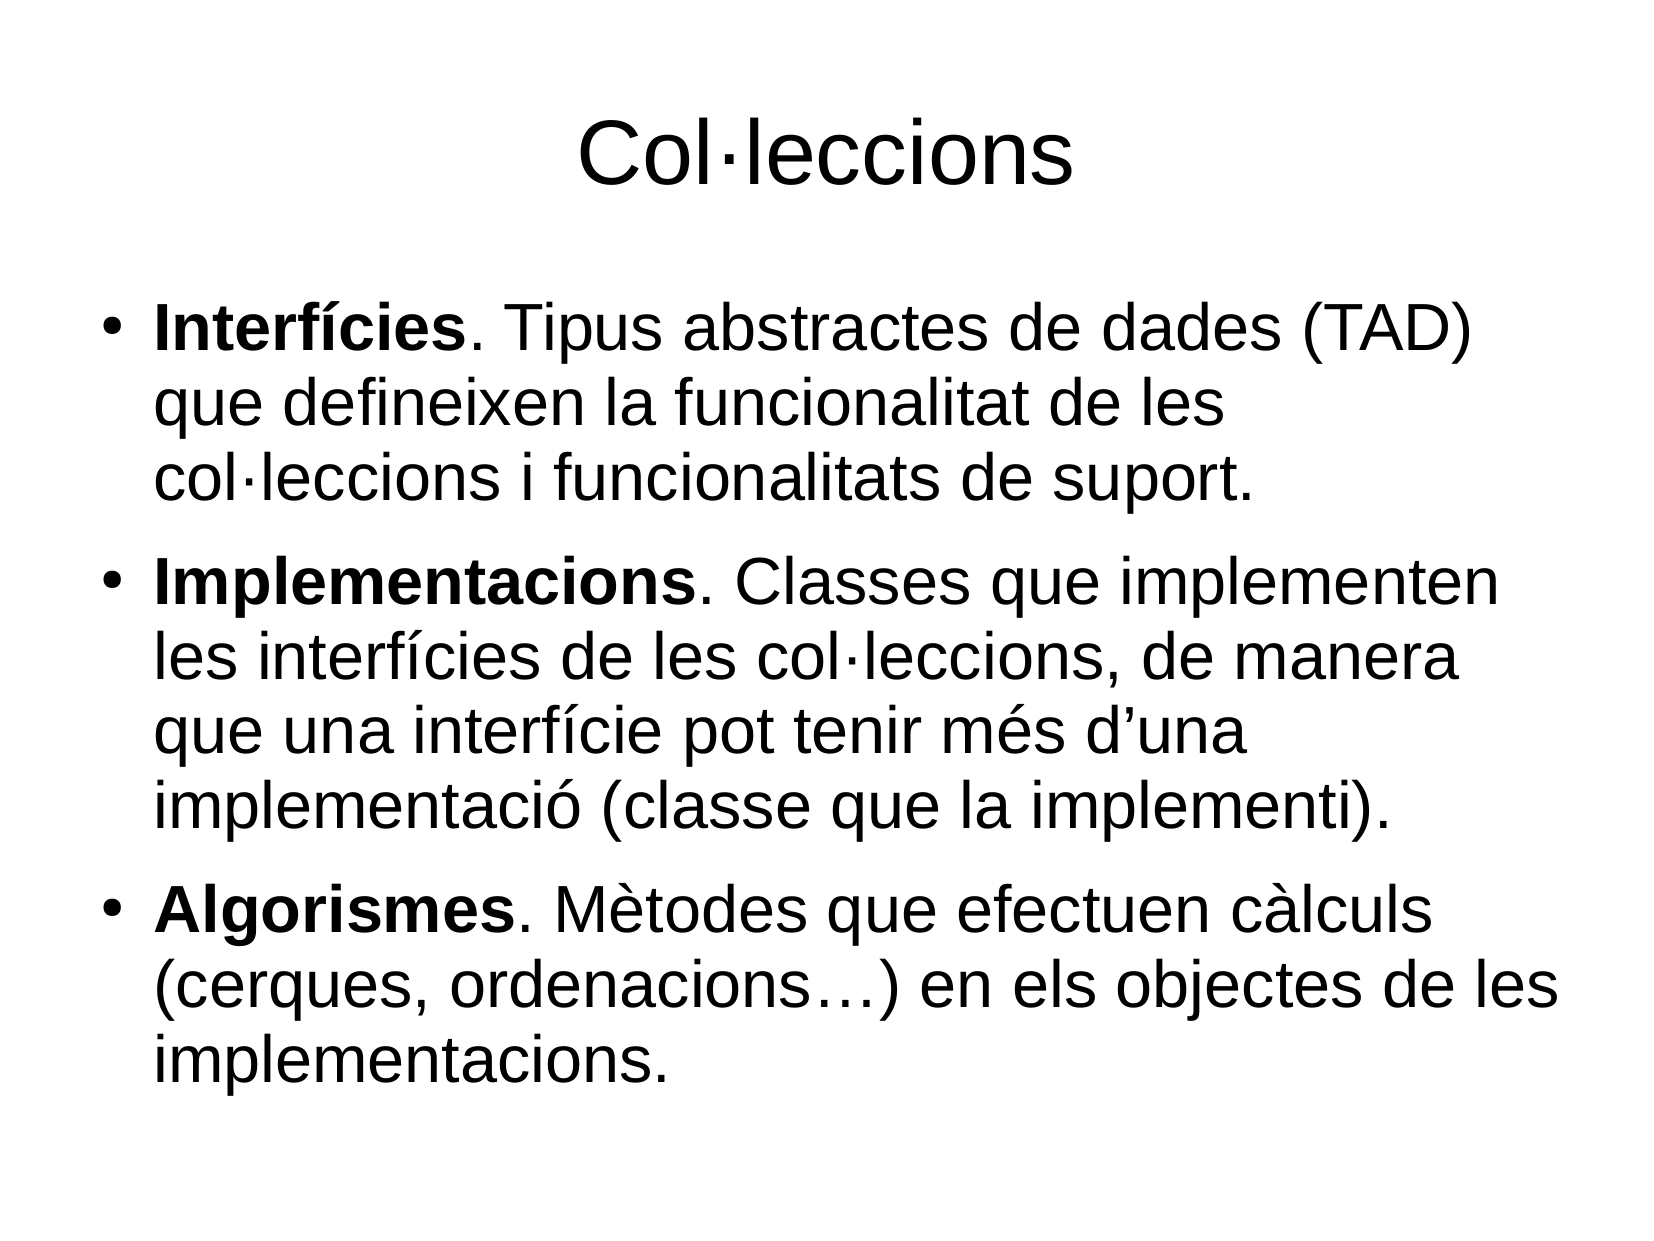

# Col·leccions
Interfícies. Tipus abstractes de dades (TAD) que defineixen la funcionalitat de les col·leccions i funcionalitats de suport.
Implementacions. Classes que implementen les interfícies de les col·leccions, de manera que una interfície pot tenir més d’una implementació (classe que la implementi).
Algorismes. Mètodes que efectuen càlculs (cerques, ordenacions…) en els objectes de les implementacions.